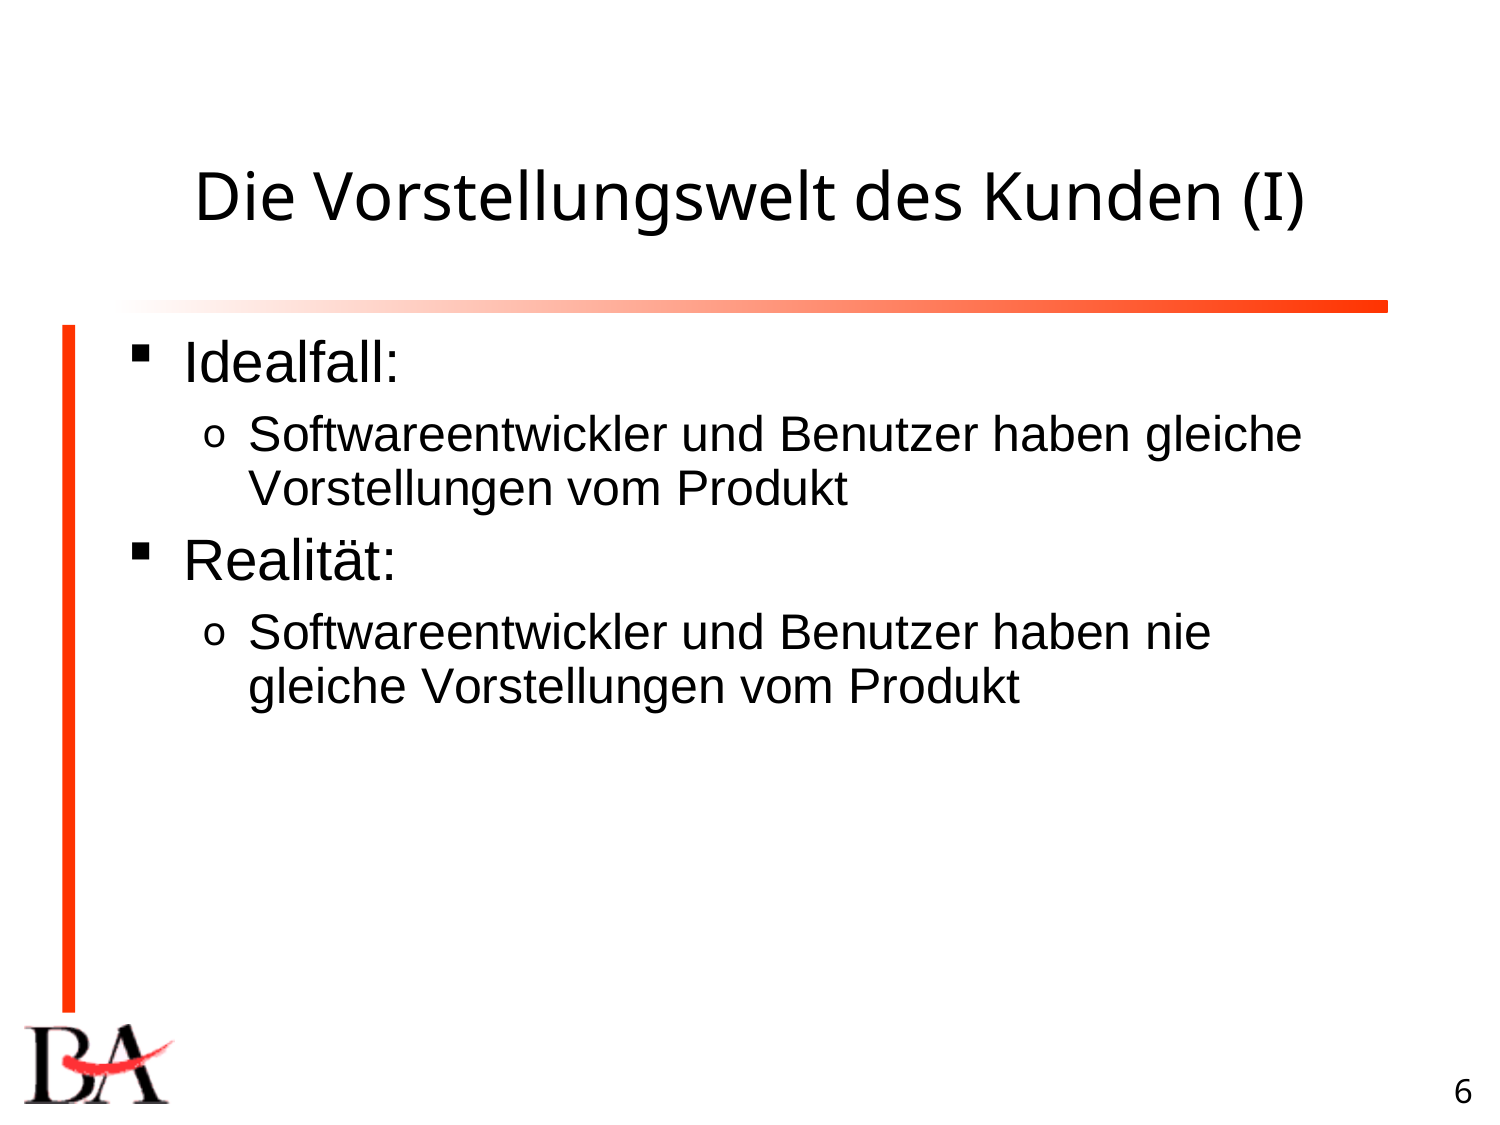

# Die Vorstellungswelt des Kunden (I)
Idealfall:
Softwareentwickler und Benutzer haben gleiche Vorstellungen vom Produkt
Realität:
Softwareentwickler und Benutzer haben nie gleiche Vorstellungen vom Produkt